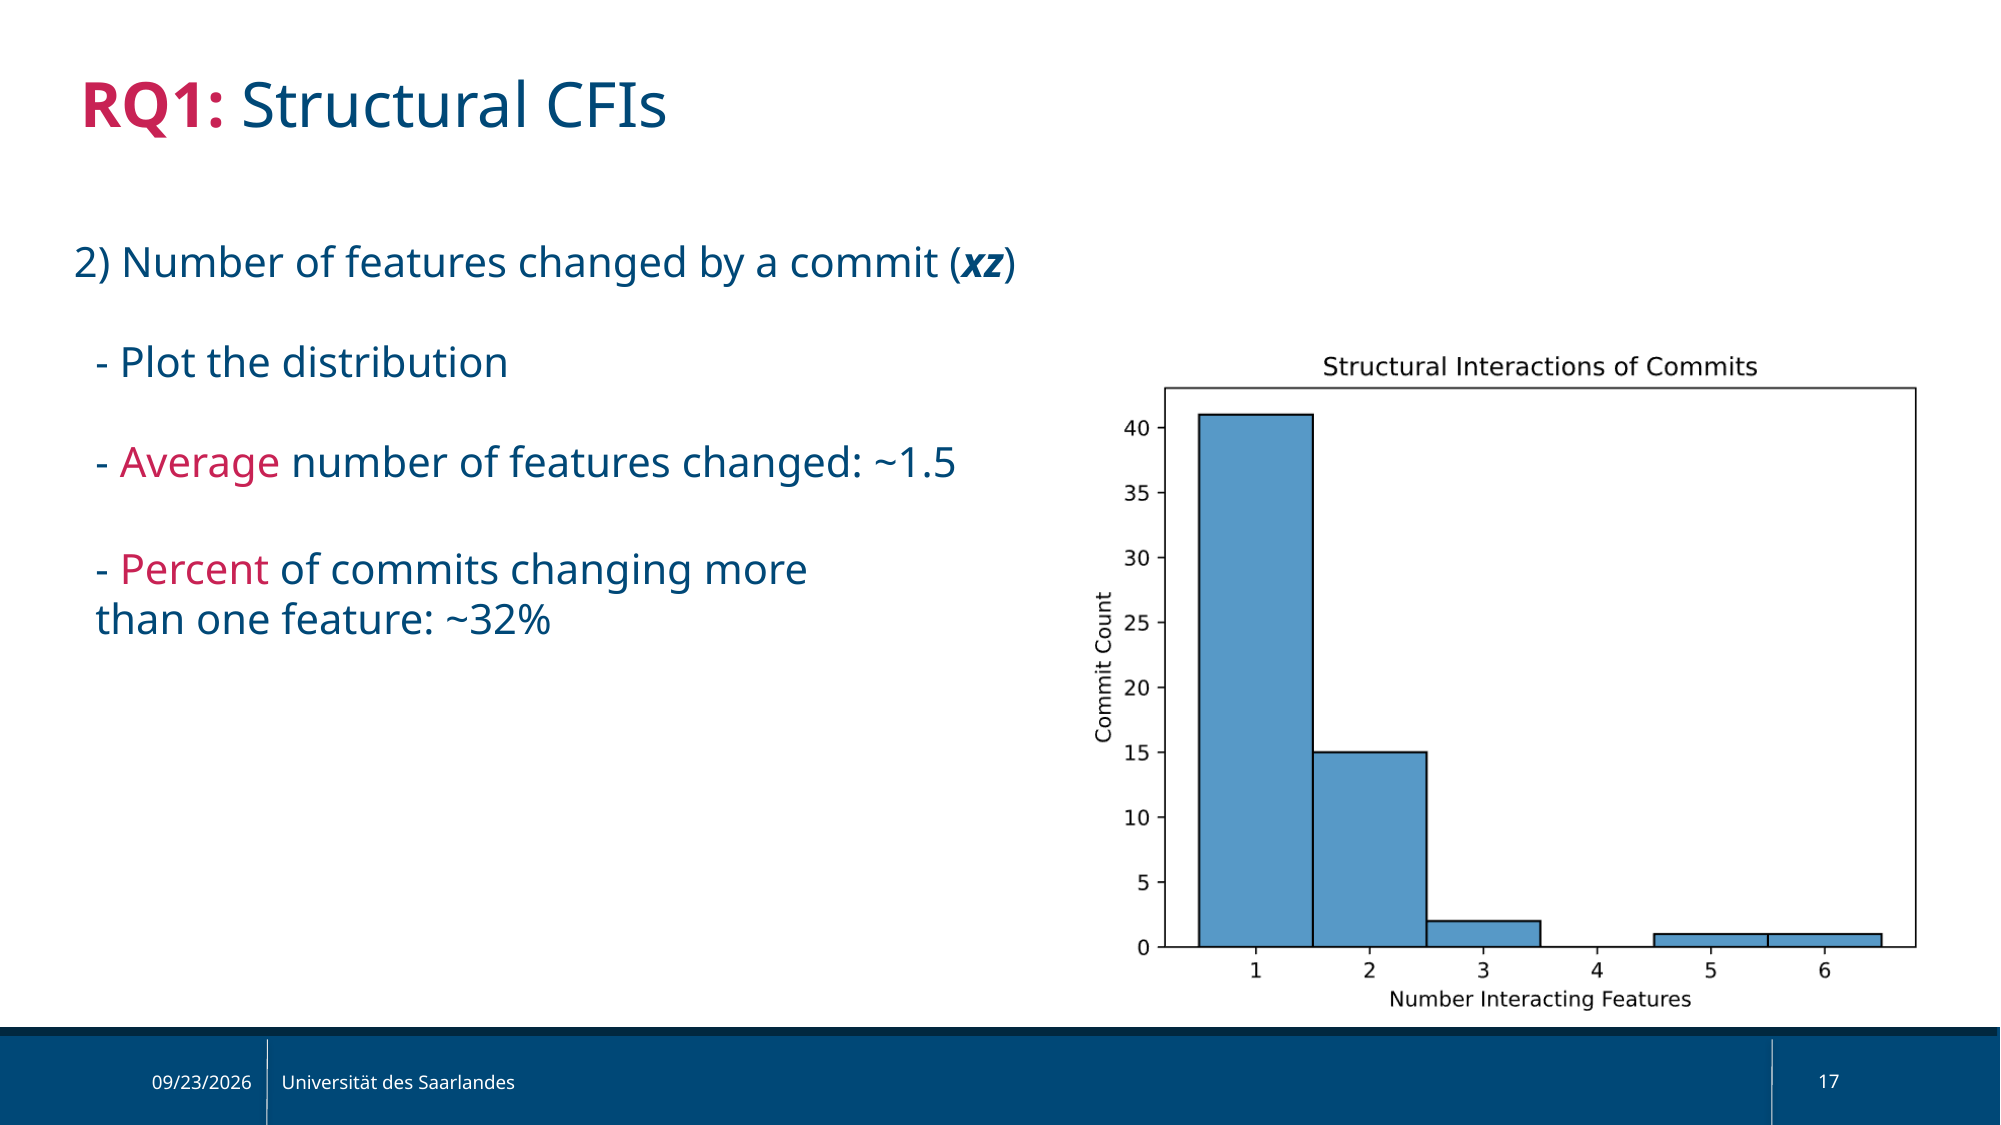

RQ1: Structural CFIs
# 2) Number of features changed by a commit (xz)
- Plot the distribution
- Average number of features changed: ~1.5
- Percent of commits changing more
than one feature: ~32%
Universität des Saarlandes